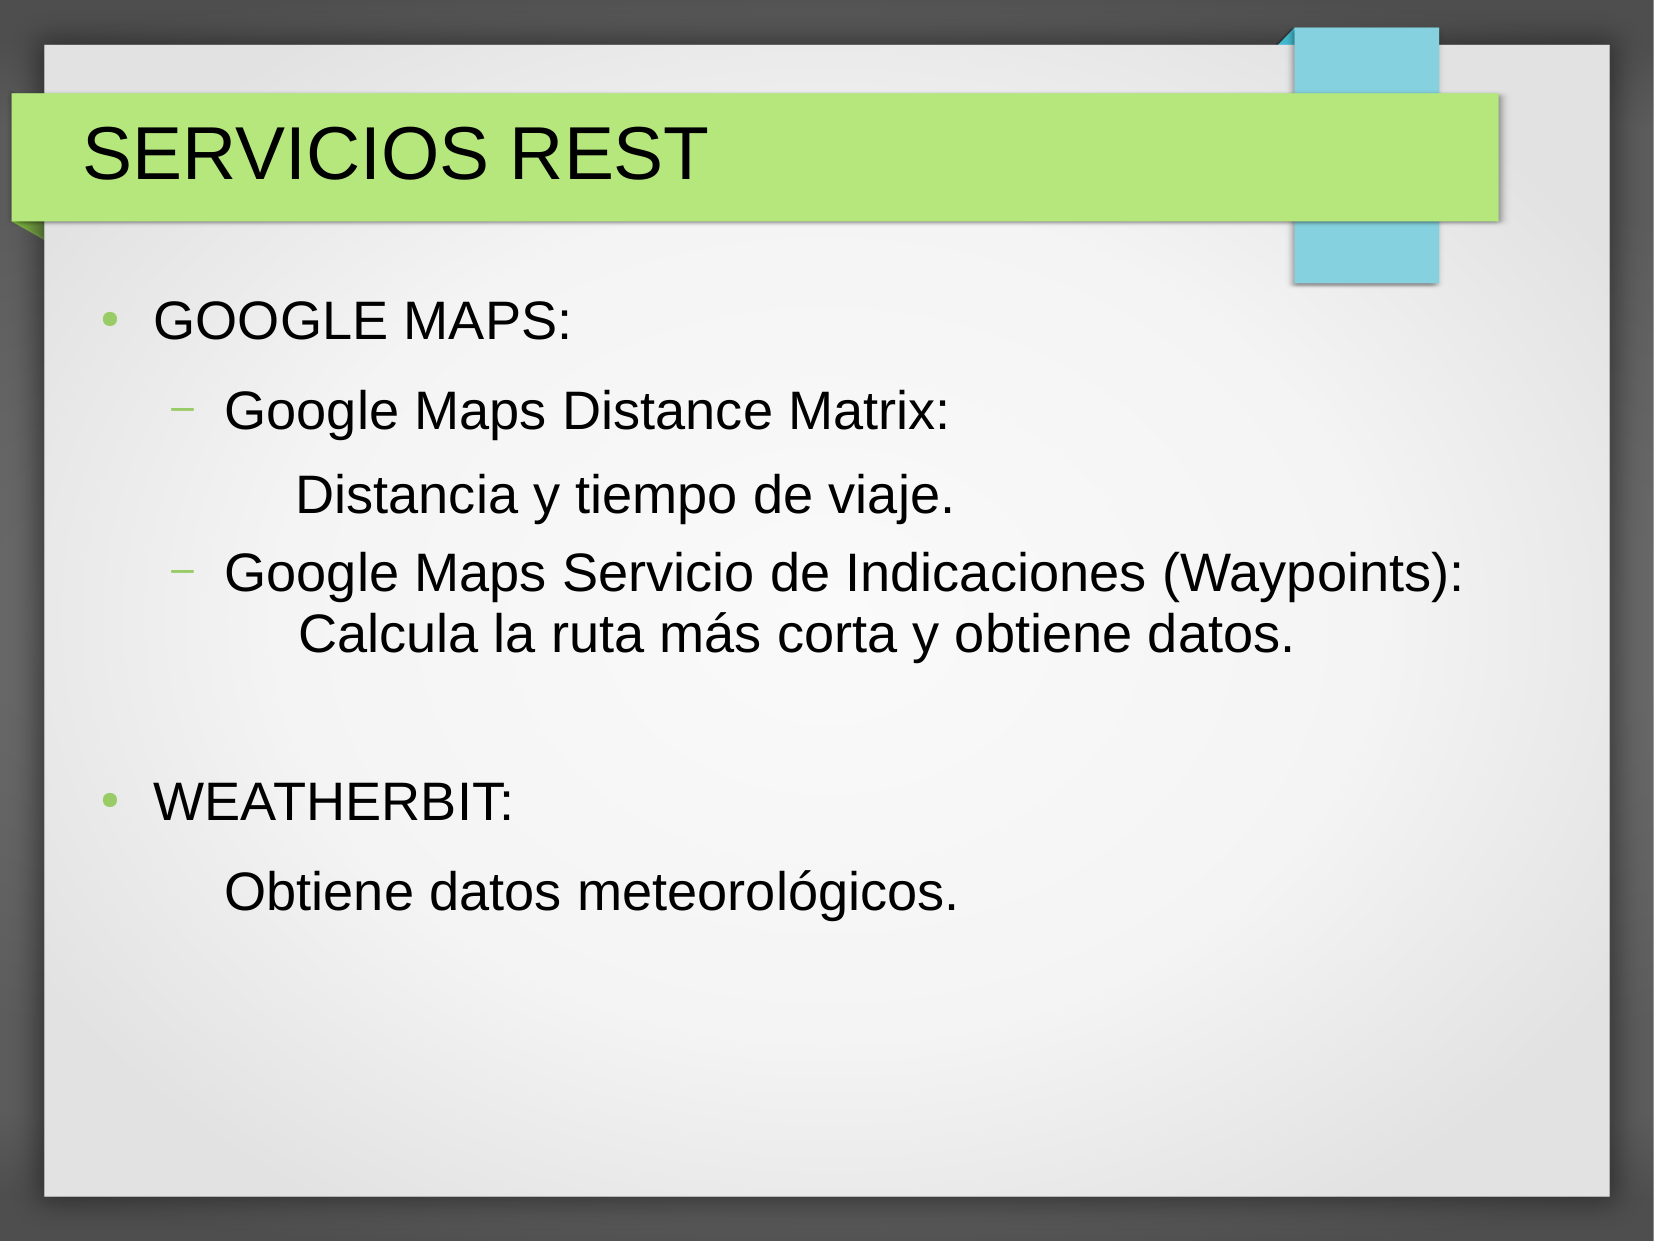

# SERVICIOS REST
GOOGLE MAPS:
Google Maps Distance Matrix:
Distancia y tiempo de viaje.
Google Maps Servicio de Indicaciones (Waypoints): 		Calcula la ruta más corta y obtiene datos.
WEATHERBIT:
Obtiene datos meteorológicos.